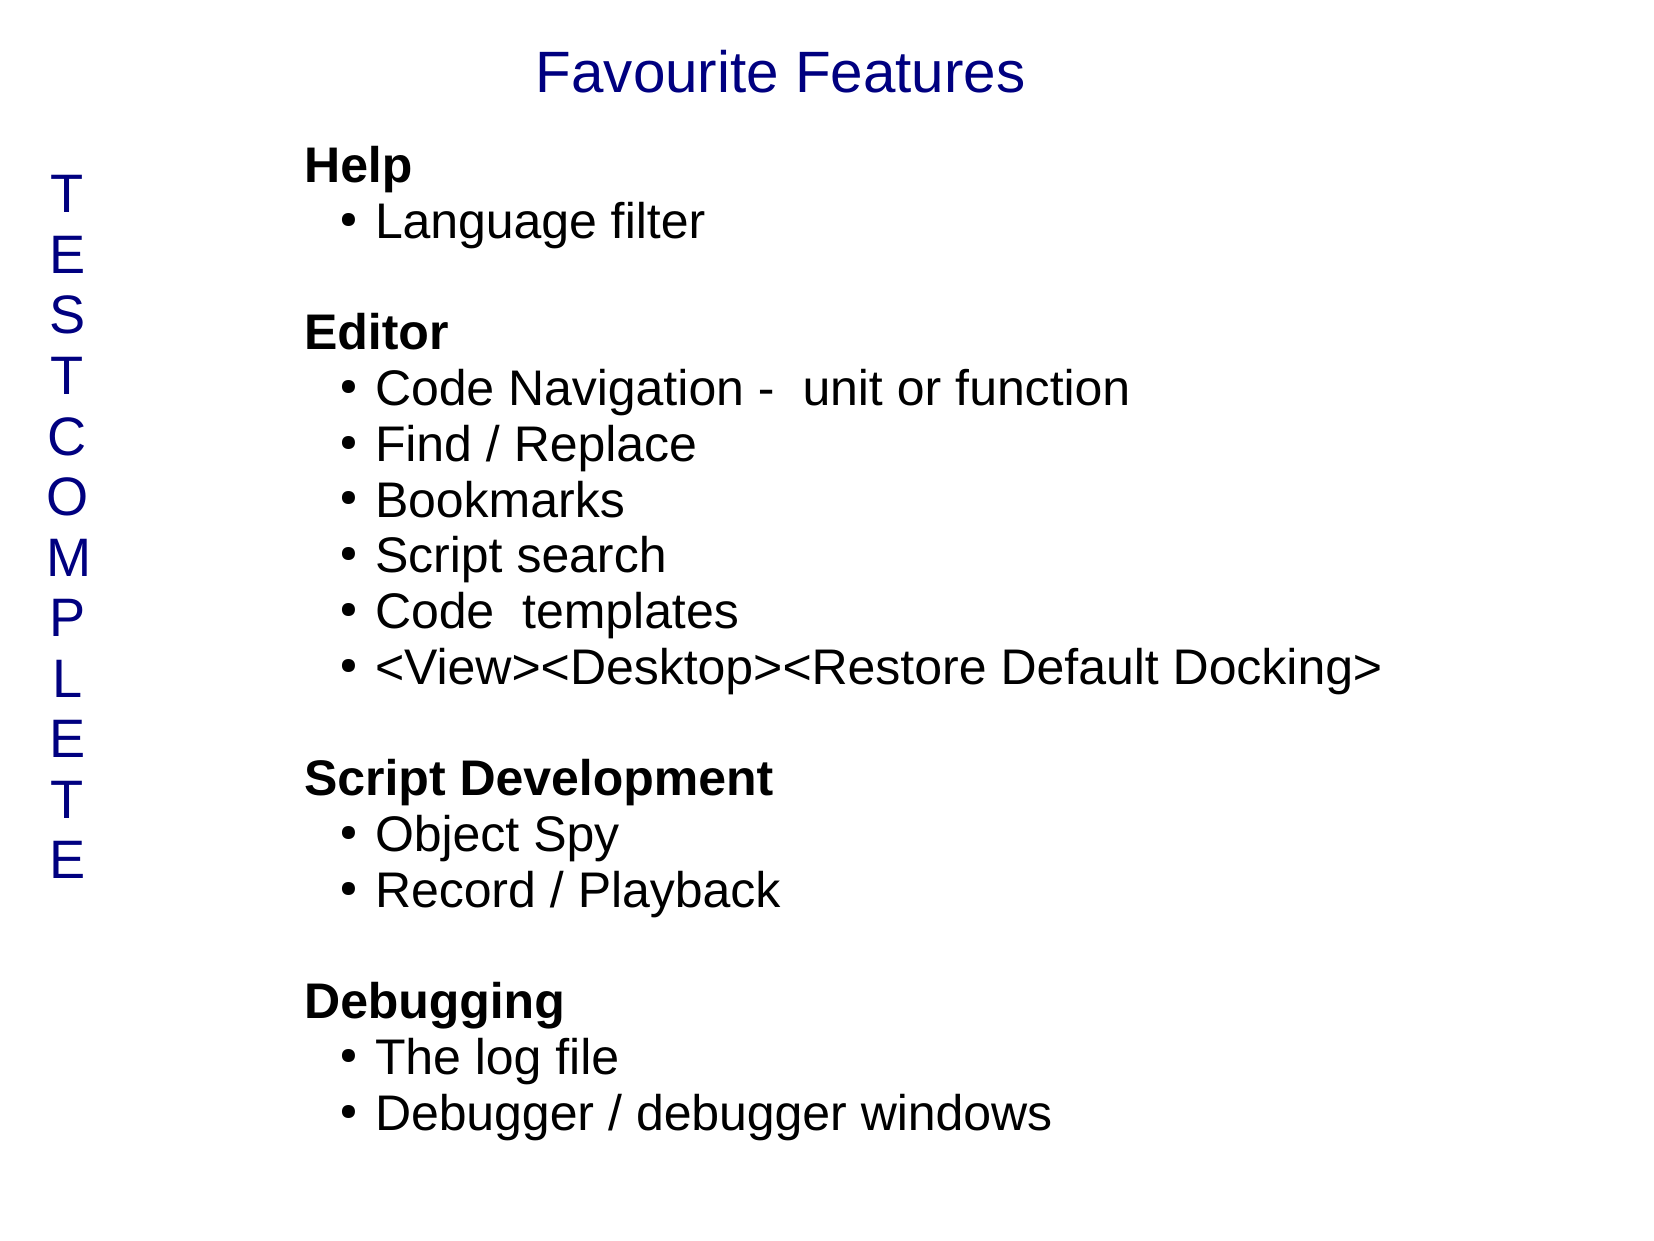

Favourite Features
Help
Language filter
Editor
Code Navigation - unit or function
Find / Replace
Bookmarks
Script search
Code templates
<View><Desktop><Restore Default Docking>
Script Development
Object Spy
Record / Playback
Debugging
The log file
Debugger / debugger windows
T
ESTCOMPLETE